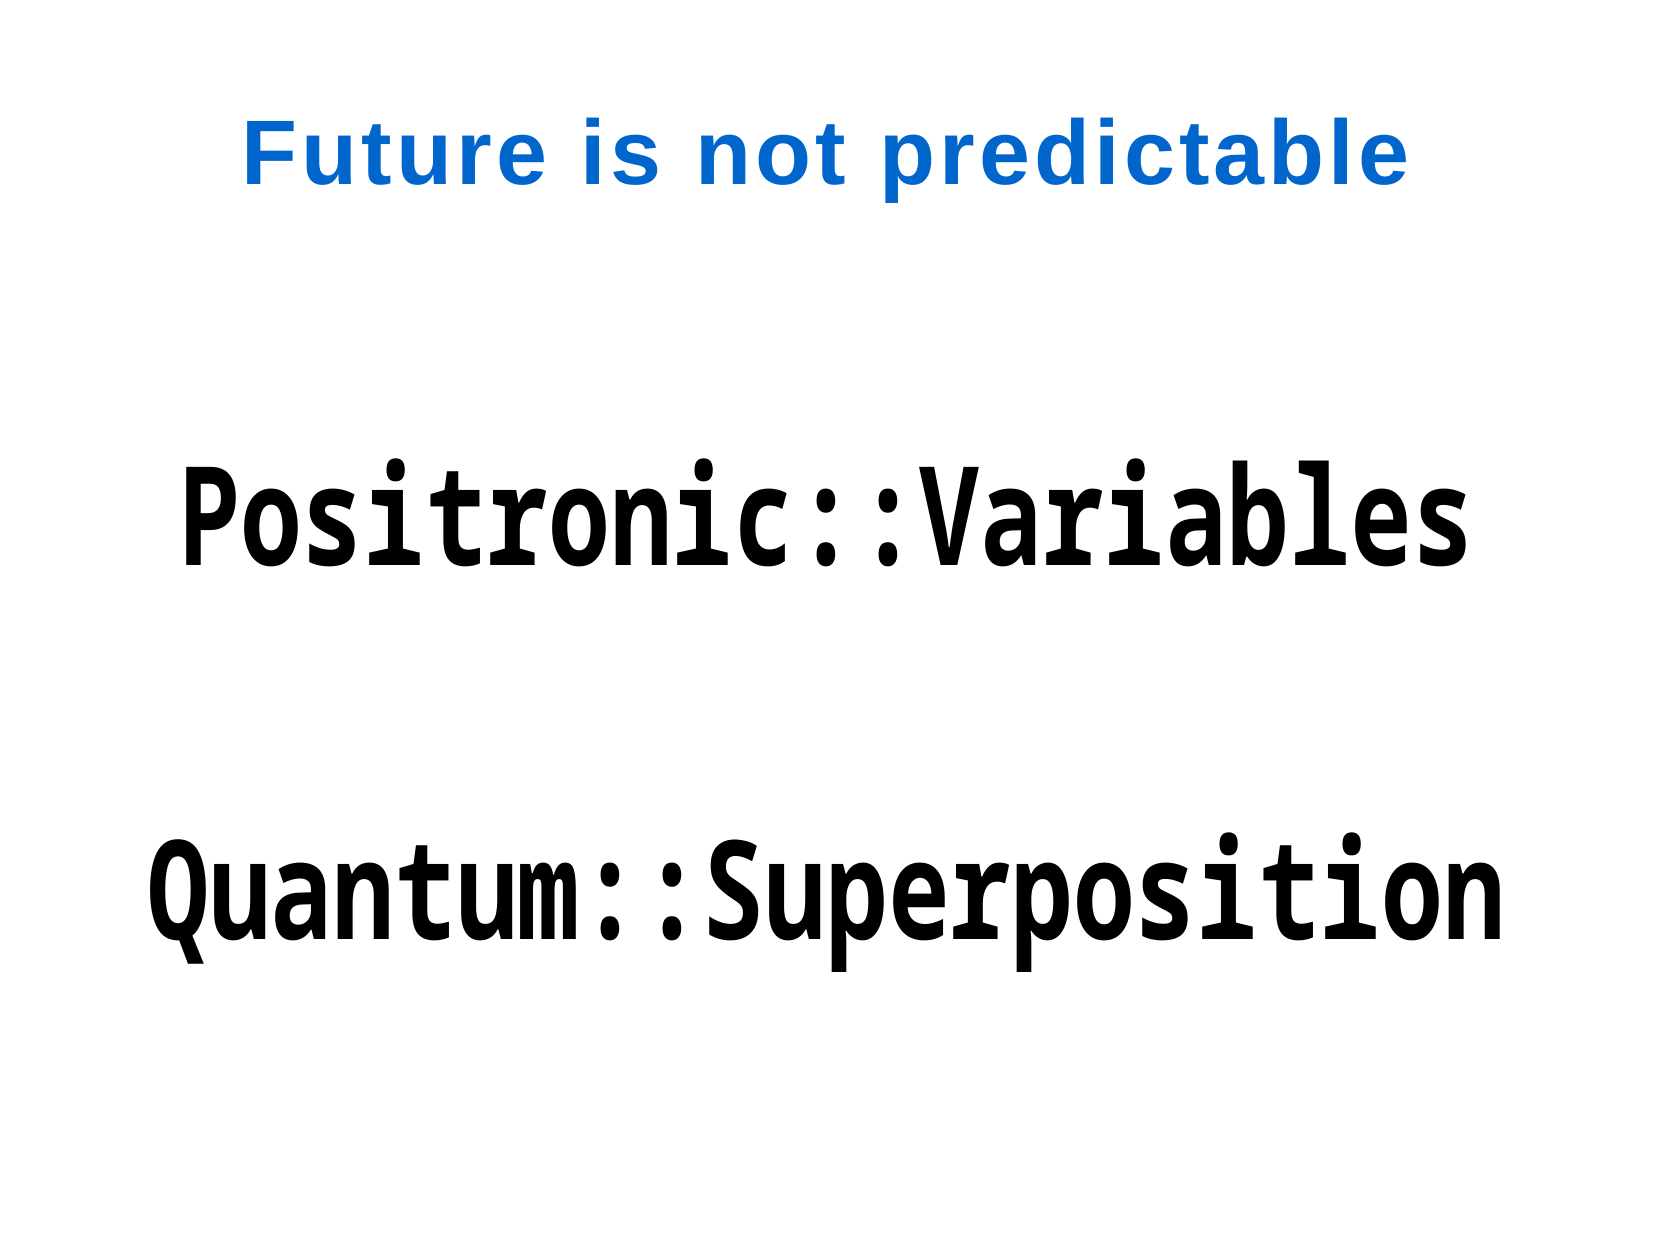

# Future is not predictable
Positronic::Variables
Quantum::Superposition